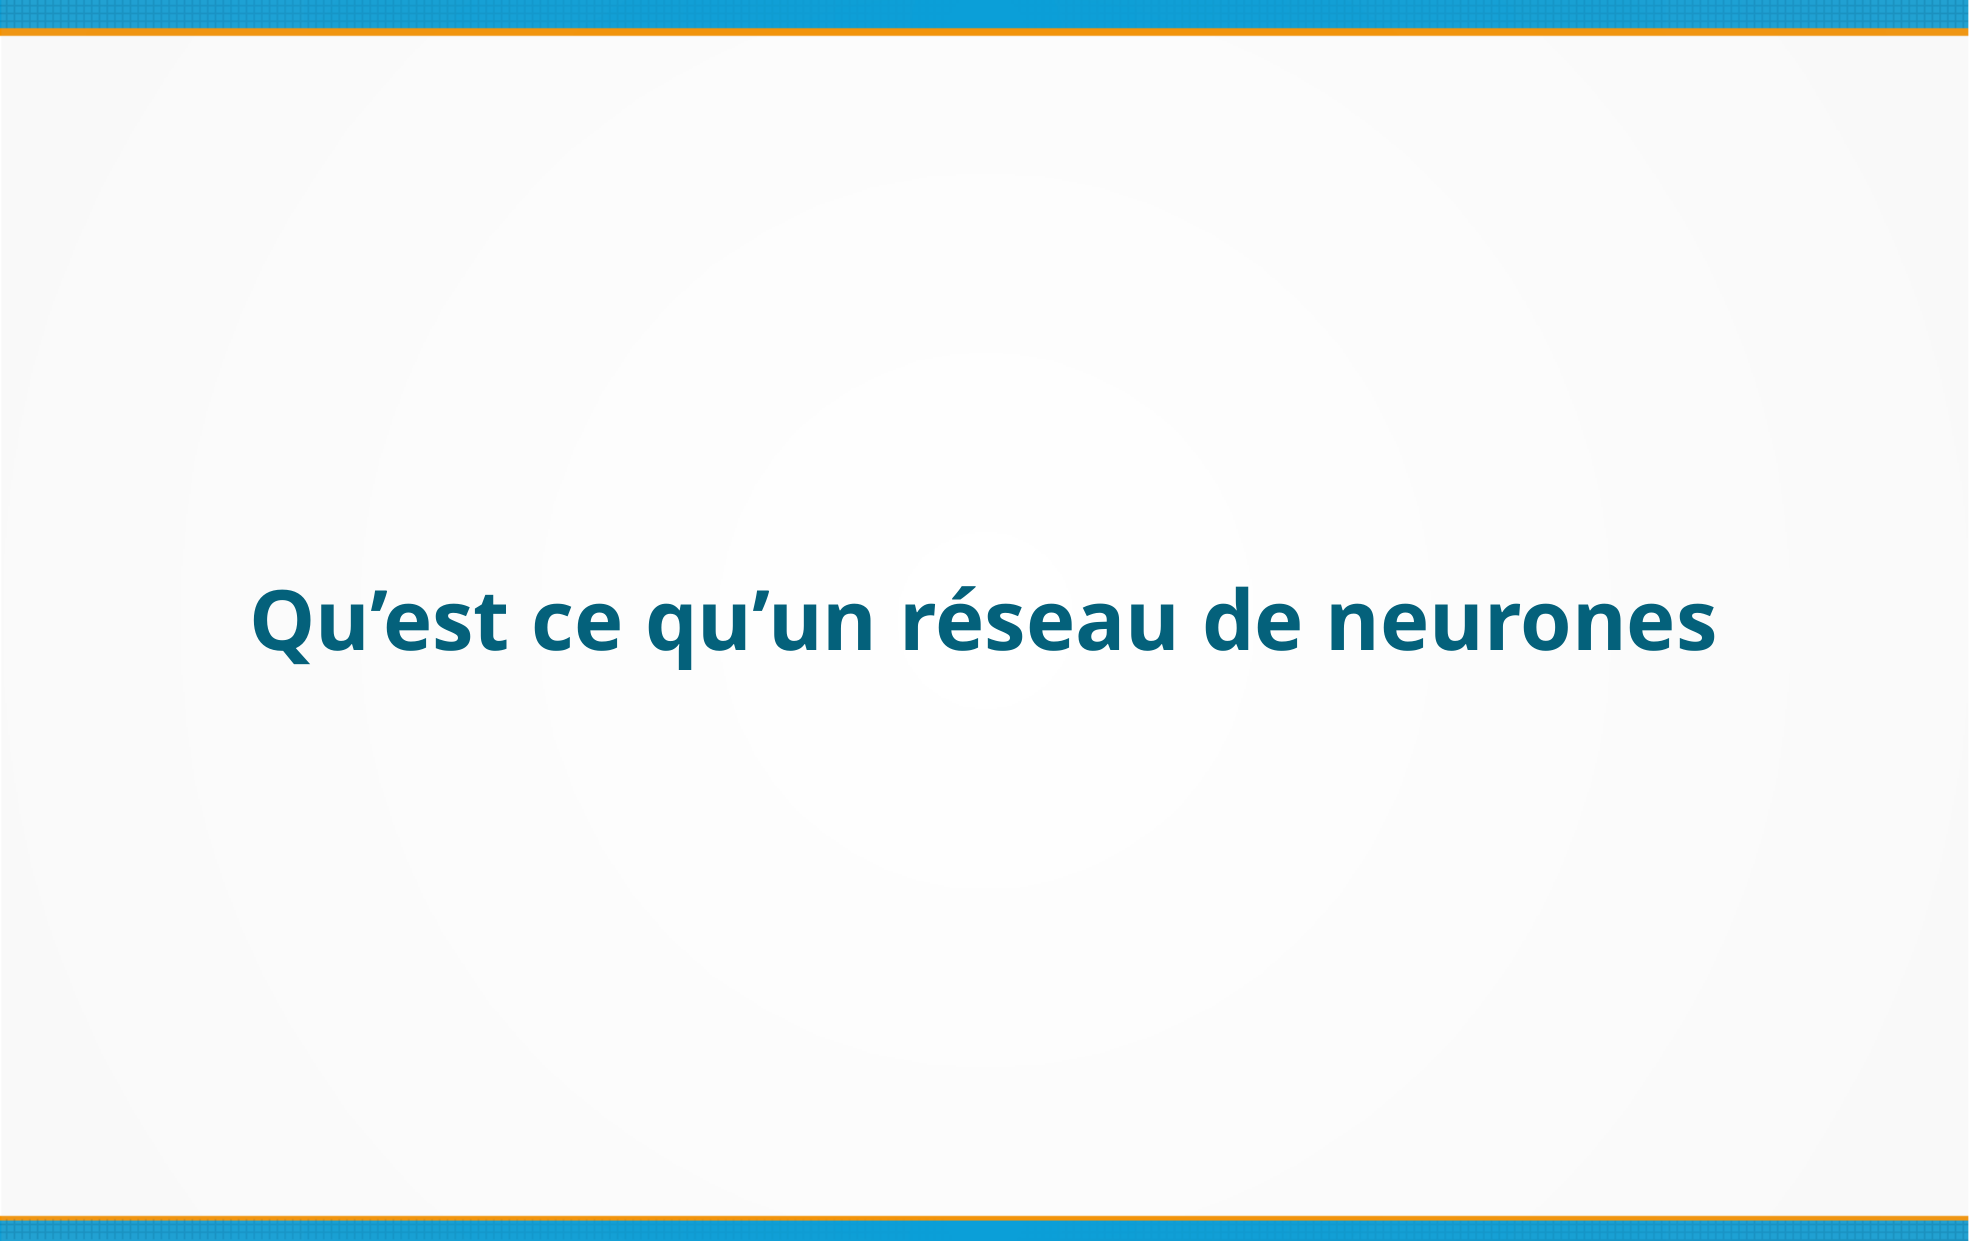

# Qu’est ce qu’un réseau de neurones